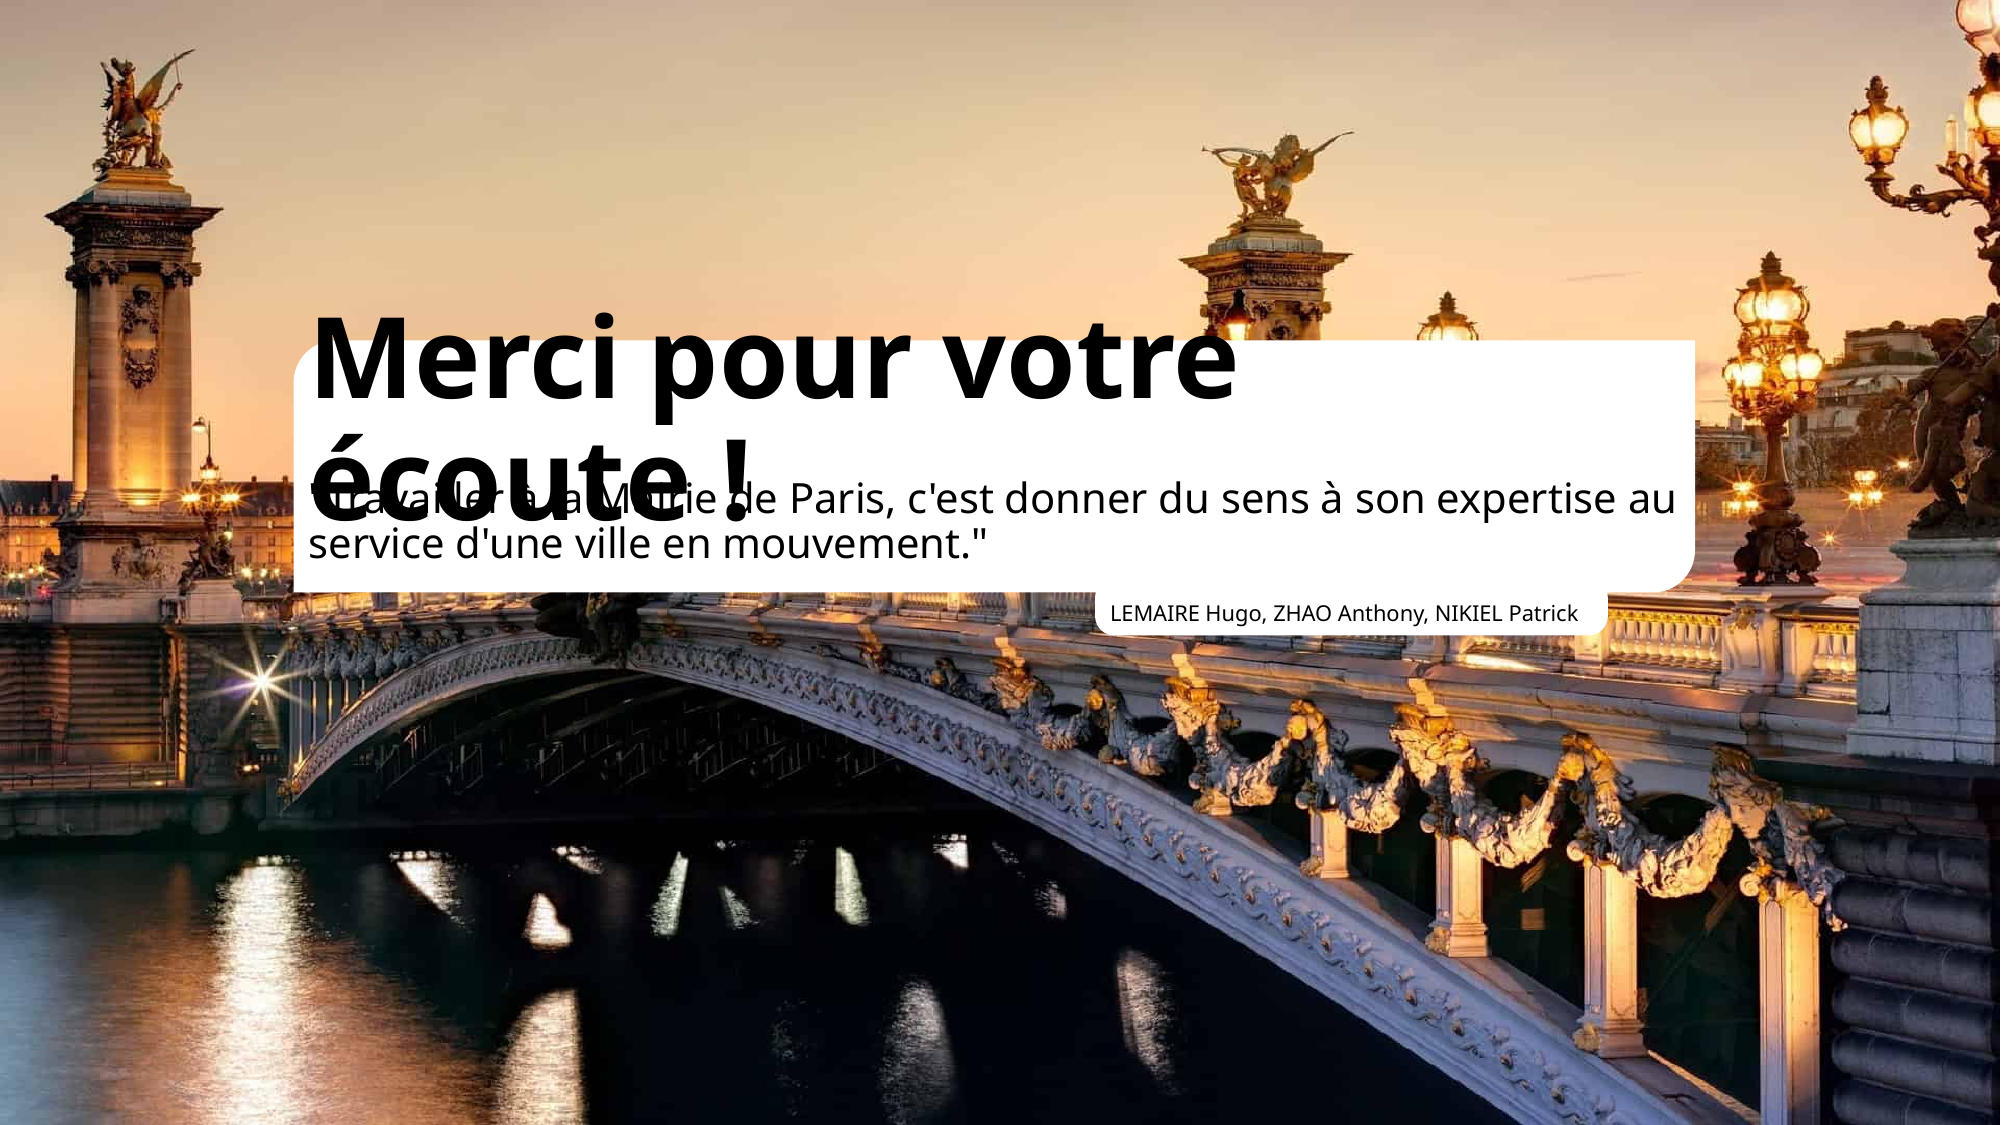

# Merci pour votre écoute !
"Travailler à la Mairie de Paris, c'est donner du sens à son expertise au service d'une ville en mouvement."
LEMAIRE Hugo, ZHAO Anthony, NIKIEL Patrick